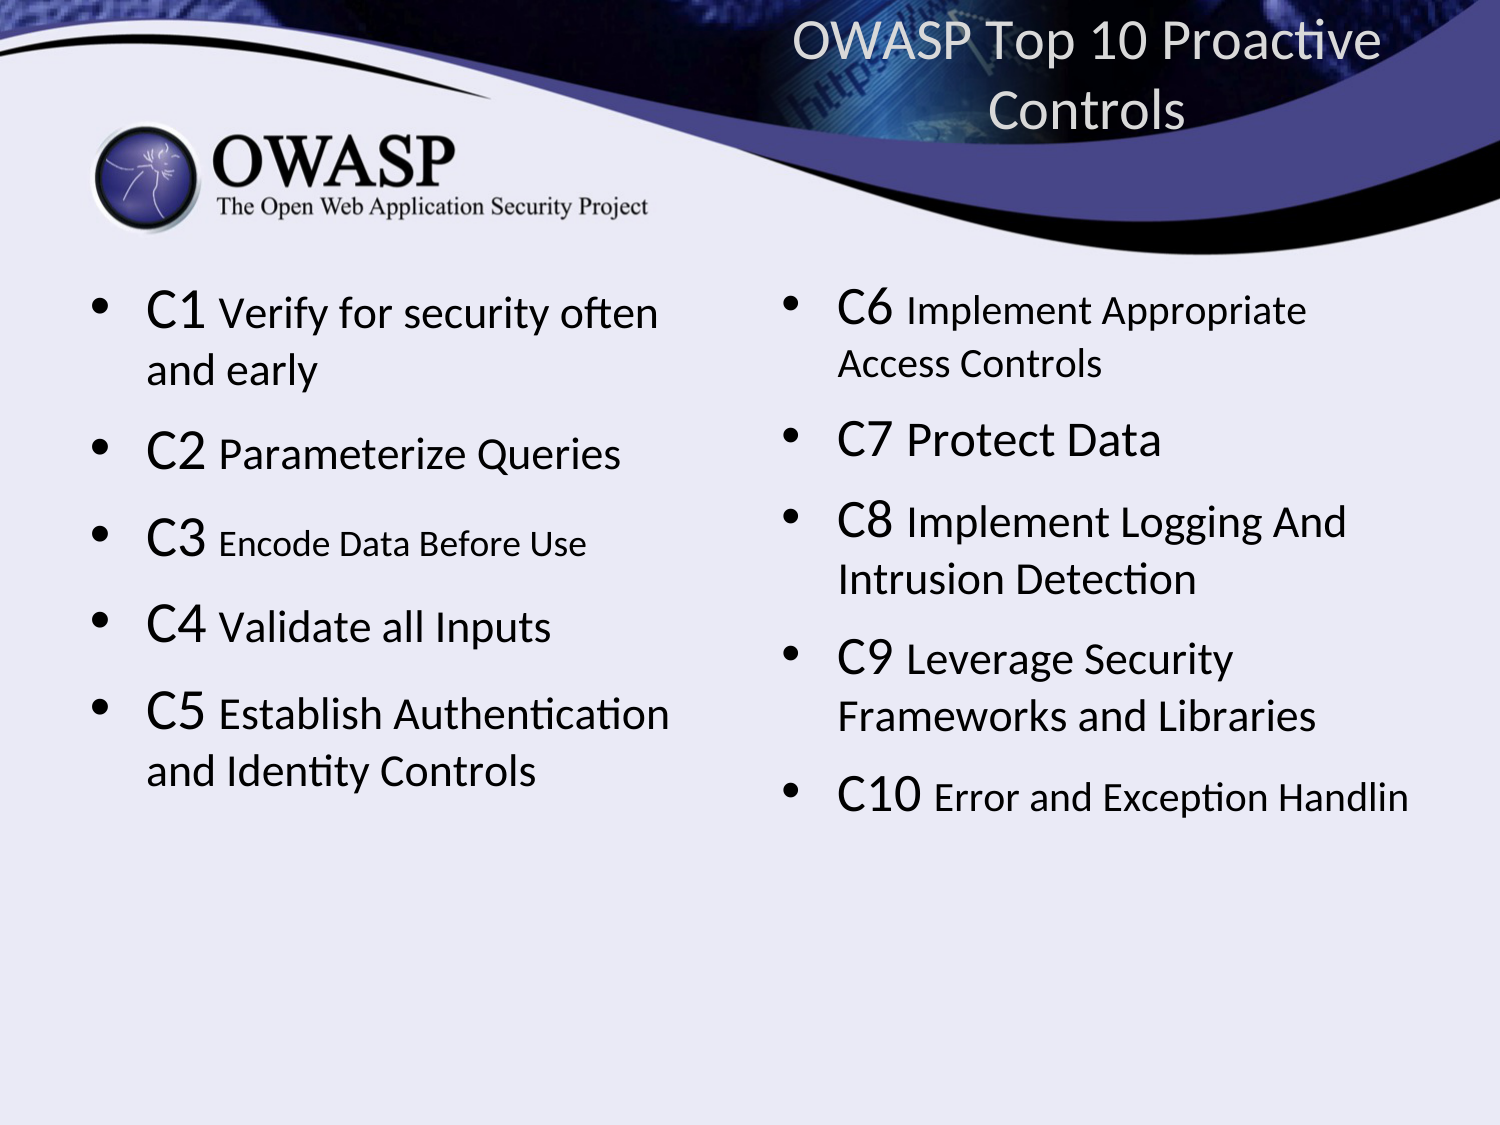

# OWASP Top 10 Proactive Controls
C1 Verify for security often and early
C2 Parameterize Queries
C3 Encode Data Before Use
C4 Validate all Inputs
C5 Establish Authentication and Identity Controls
C6 Implement Appropriate Access Controls
C7 Protect Data
C8 Implement Logging And Intrusion Detection
C9 Leverage Security Frameworks and Libraries
C10 Error and Exception Handlin